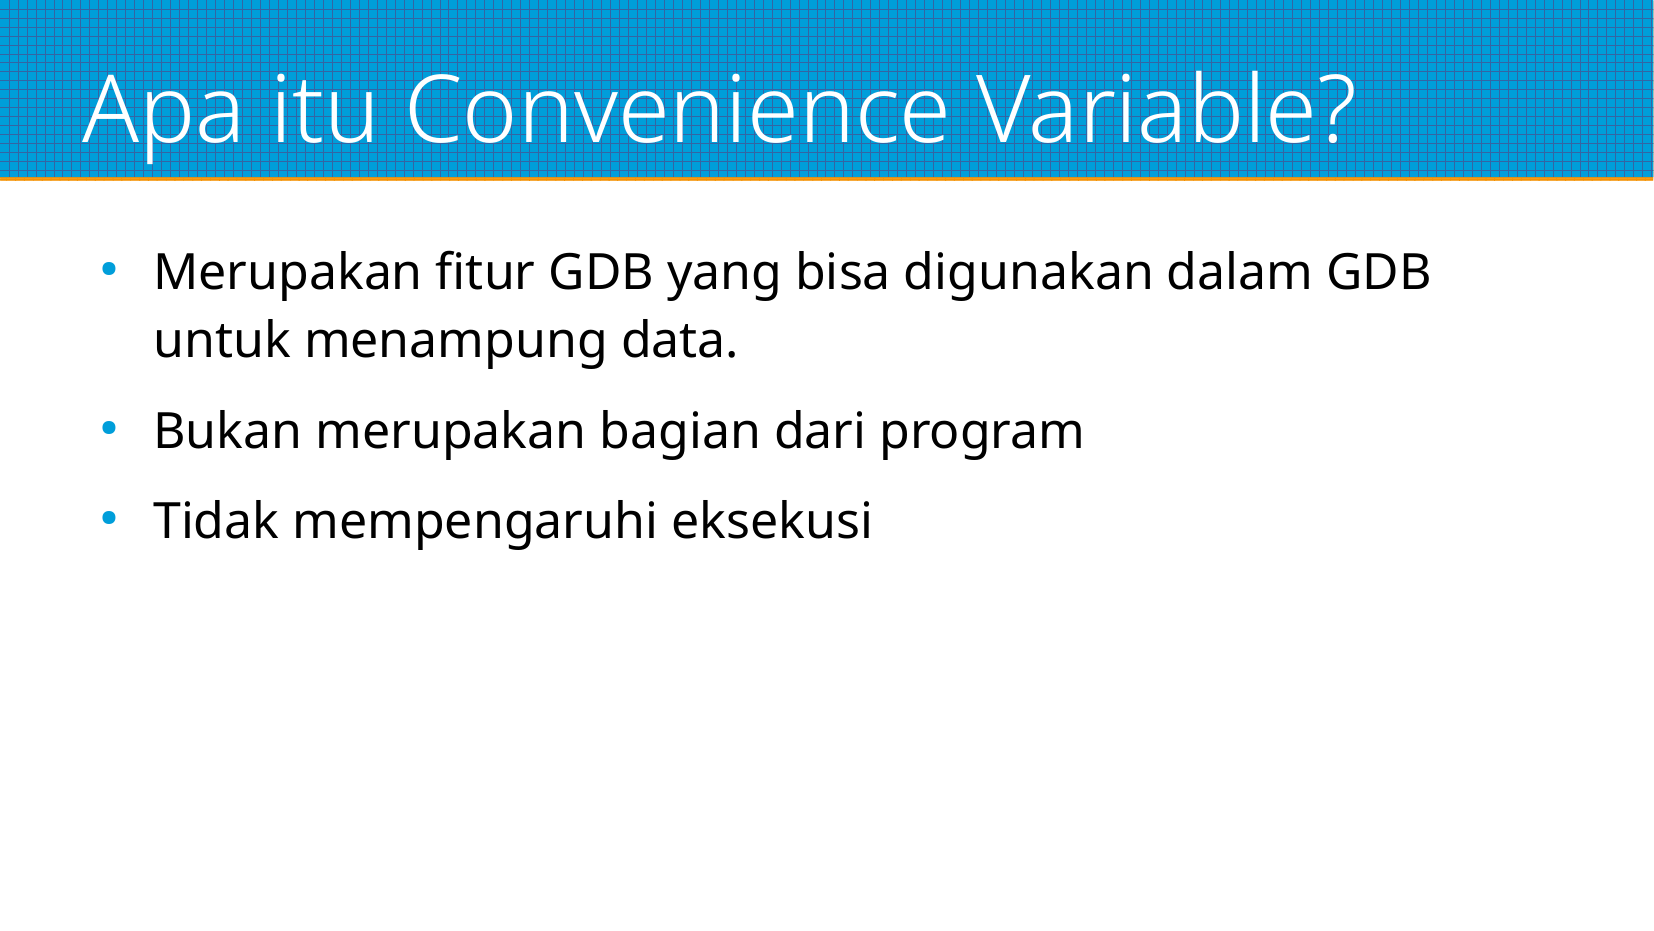

# Apa itu Convenience Variable?
Merupakan fitur GDB yang bisa digunakan dalam GDB untuk menampung data.
Bukan merupakan bagian dari program
Tidak mempengaruhi eksekusi